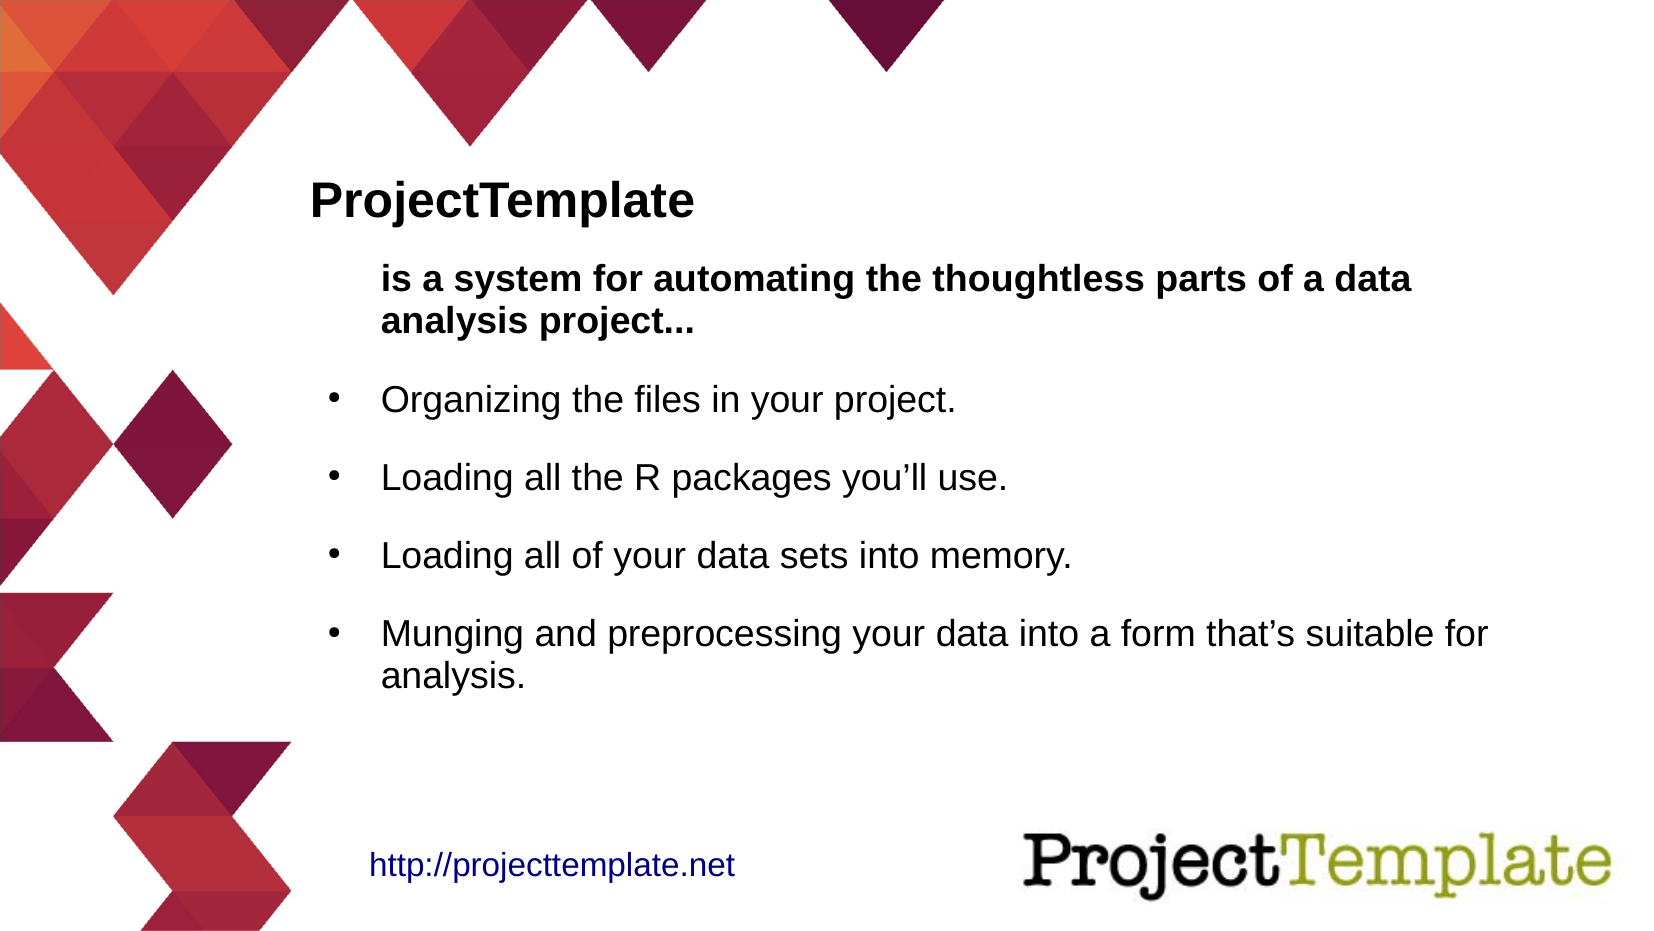

# ProjectTemplate
is a system for automating the thoughtless parts of a data analysis project...
Organizing the files in your project.
Loading all the R packages you’ll use.
Loading all of your data sets into memory.
Munging and preprocessing your data into a form that’s suitable for analysis.
http://projecttemplate.net